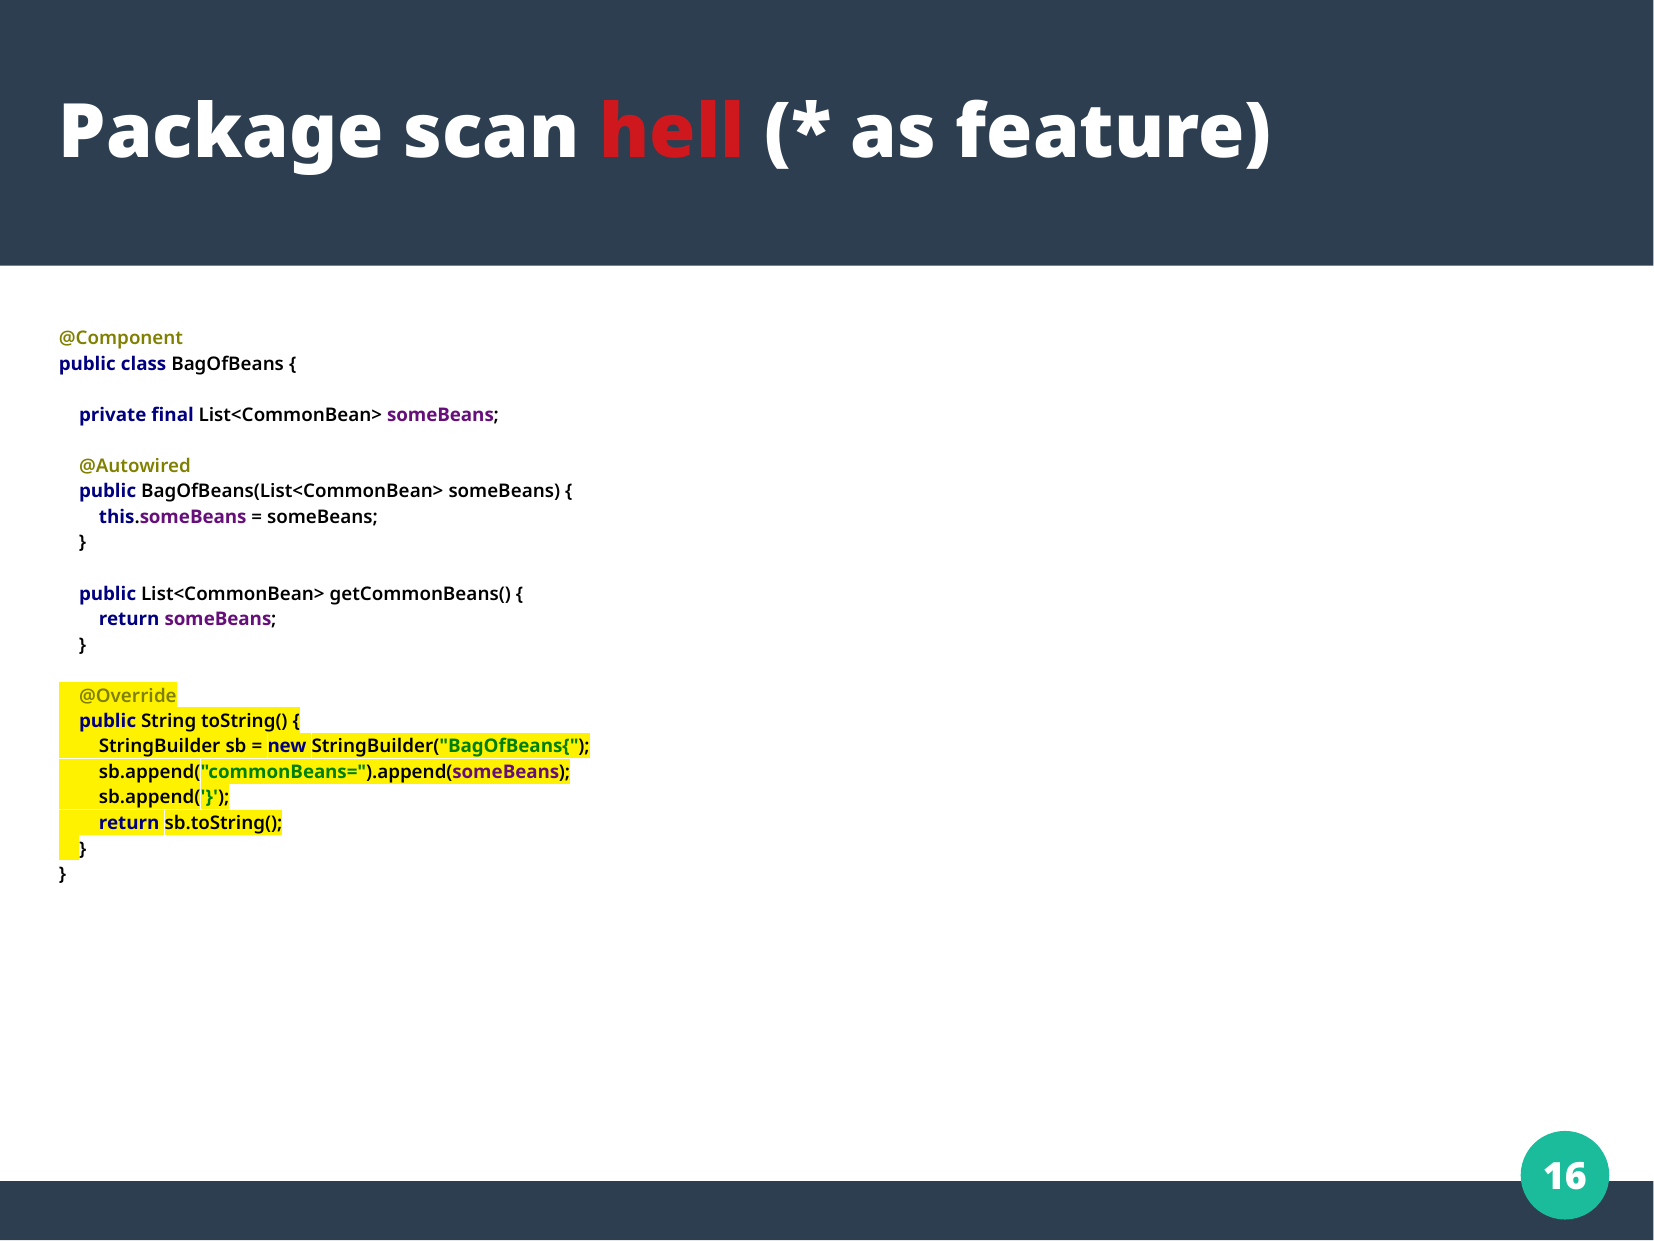

# Package scan hell (* as feature)
@Component
public class BagOfBeans {
 private final List<CommonBean> someBeans;
 @Autowired
 public BagOfBeans(List<CommonBean> someBeans) {
 this.someBeans = someBeans;
 }
 public List<CommonBean> getCommonBeans() {
 return someBeans;
 }
 @Override
 public String toString() {
 StringBuilder sb = new StringBuilder("BagOfBeans{");
 sb.append("commonBeans=").append(someBeans);
 sb.append('}');
 return sb.toString();
 }
}
16